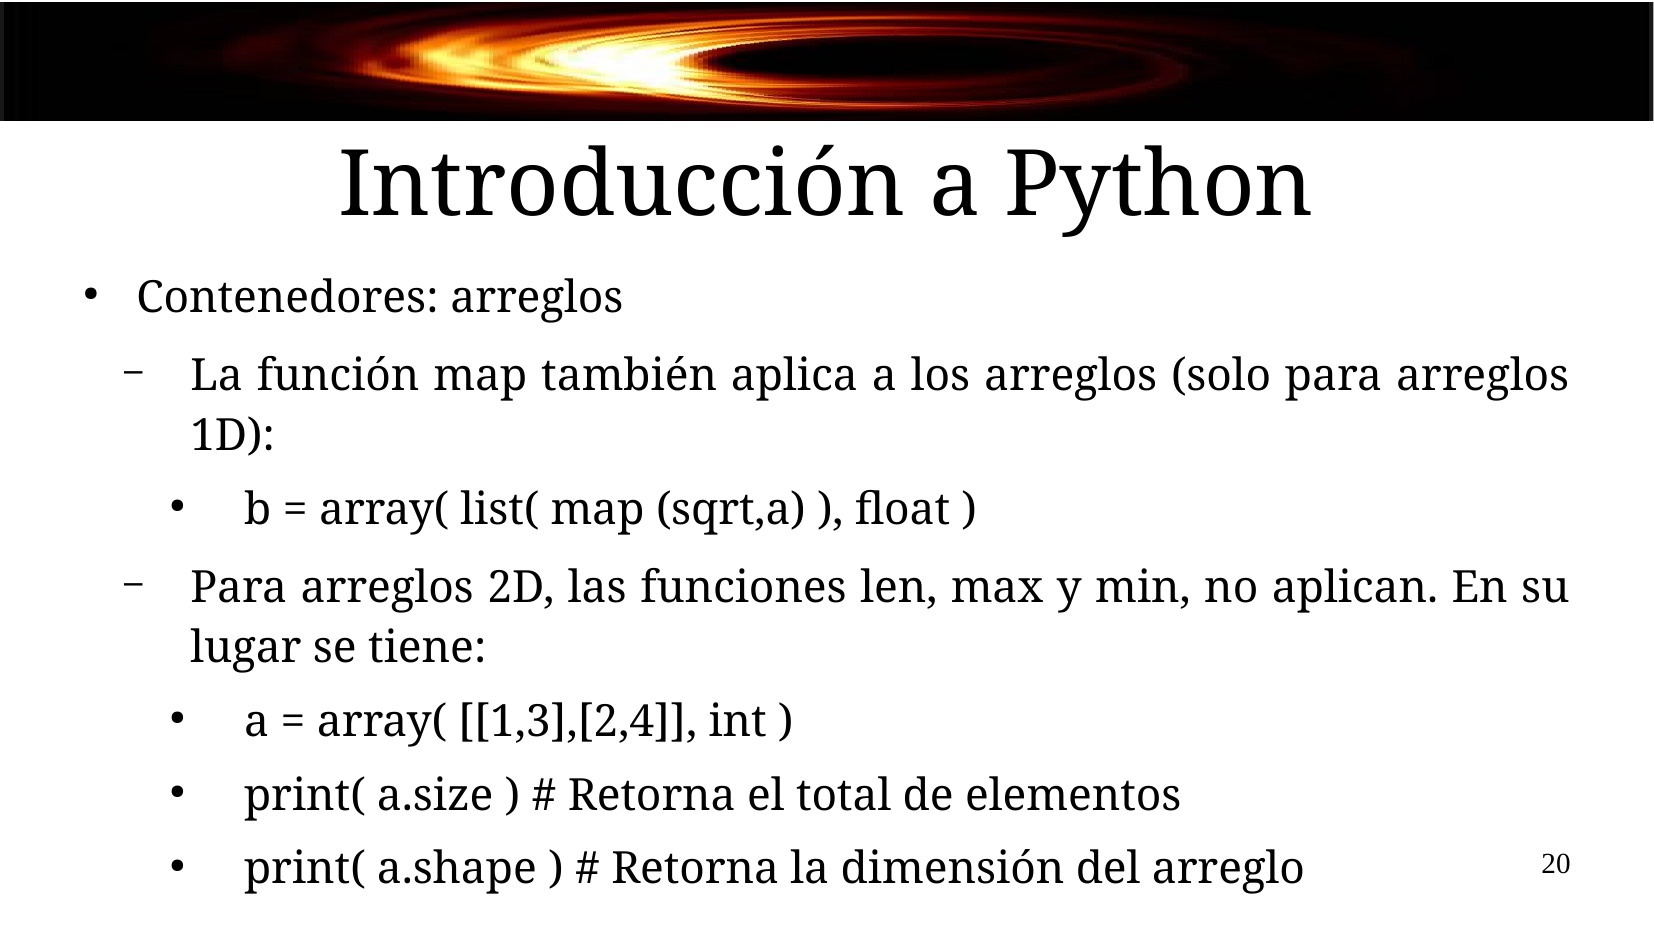

Introducción a Python
# Contenedores: arreglos
La función map también aplica a los arreglos (solo para arreglos 1D):
b = array( list( map (sqrt,a) ), float )
Para arreglos 2D, las funciones len, max y min, no aplican. En su lugar se tiene:
a = array( [[1,3],[2,4]], int )
print( a.size ) # Retorna el total de elementos
print( a.shape ) # Retorna la dimensión del arreglo
20